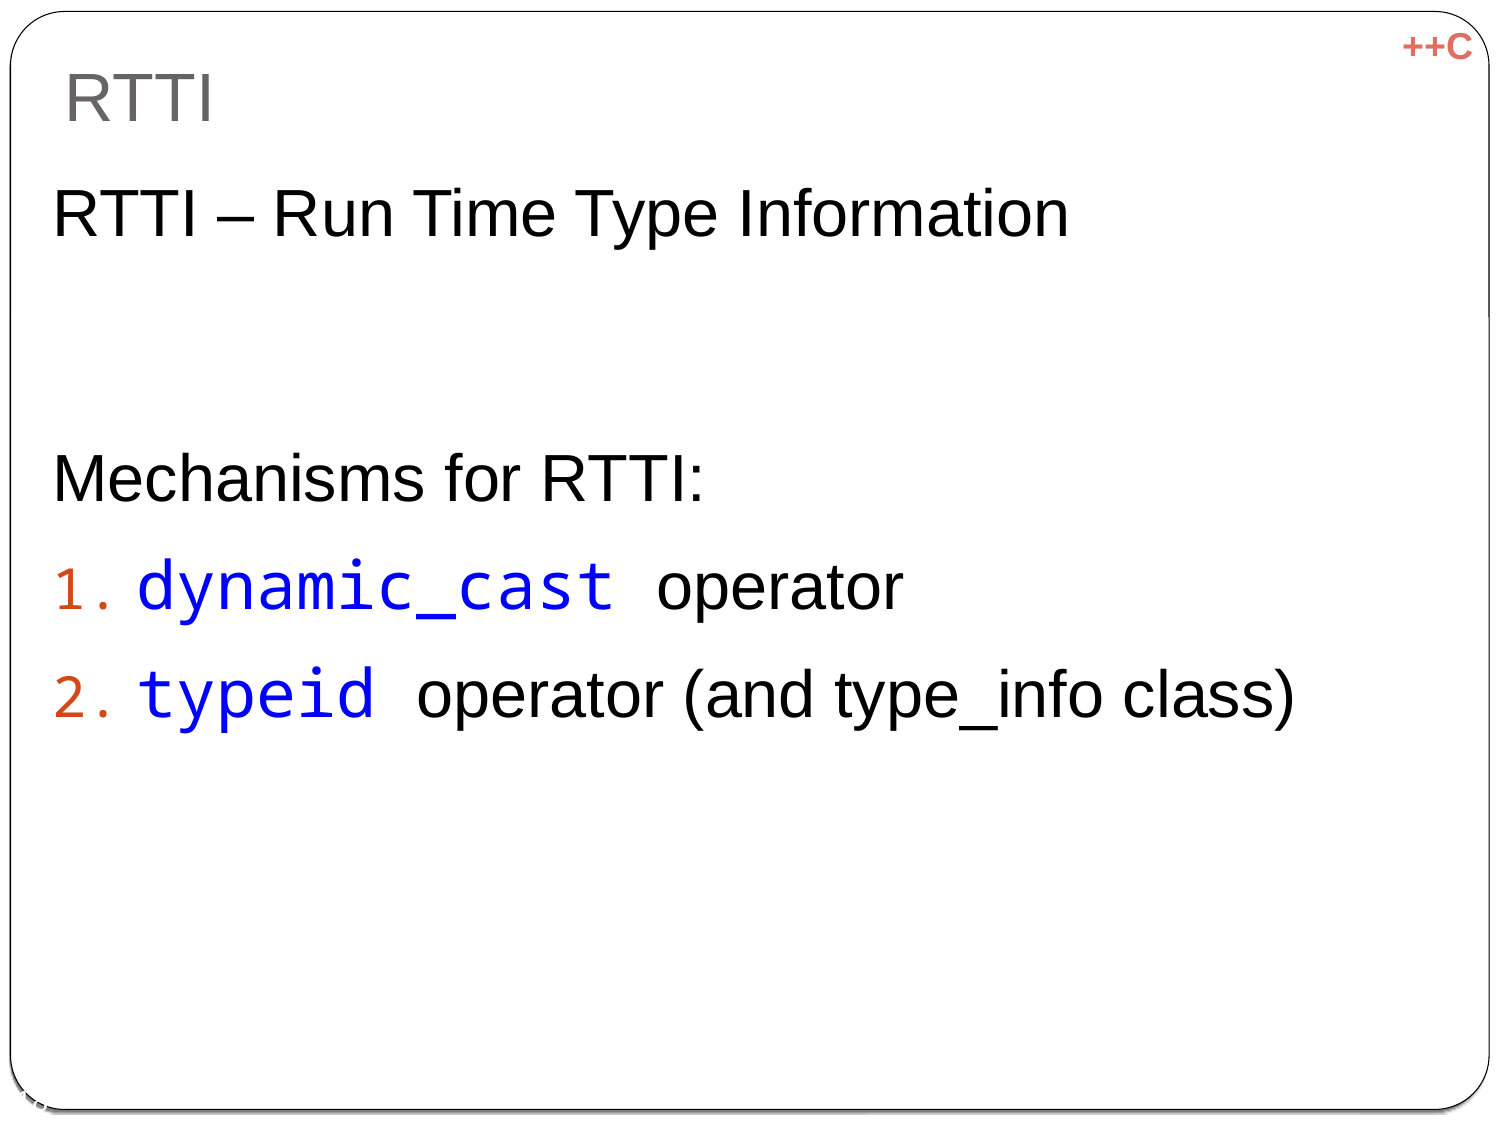

# RTTI
RTTI – Run Time Type Information
Mechanisms for RTTI:
dynamic_cast operator
typeid operator (and type_info class)